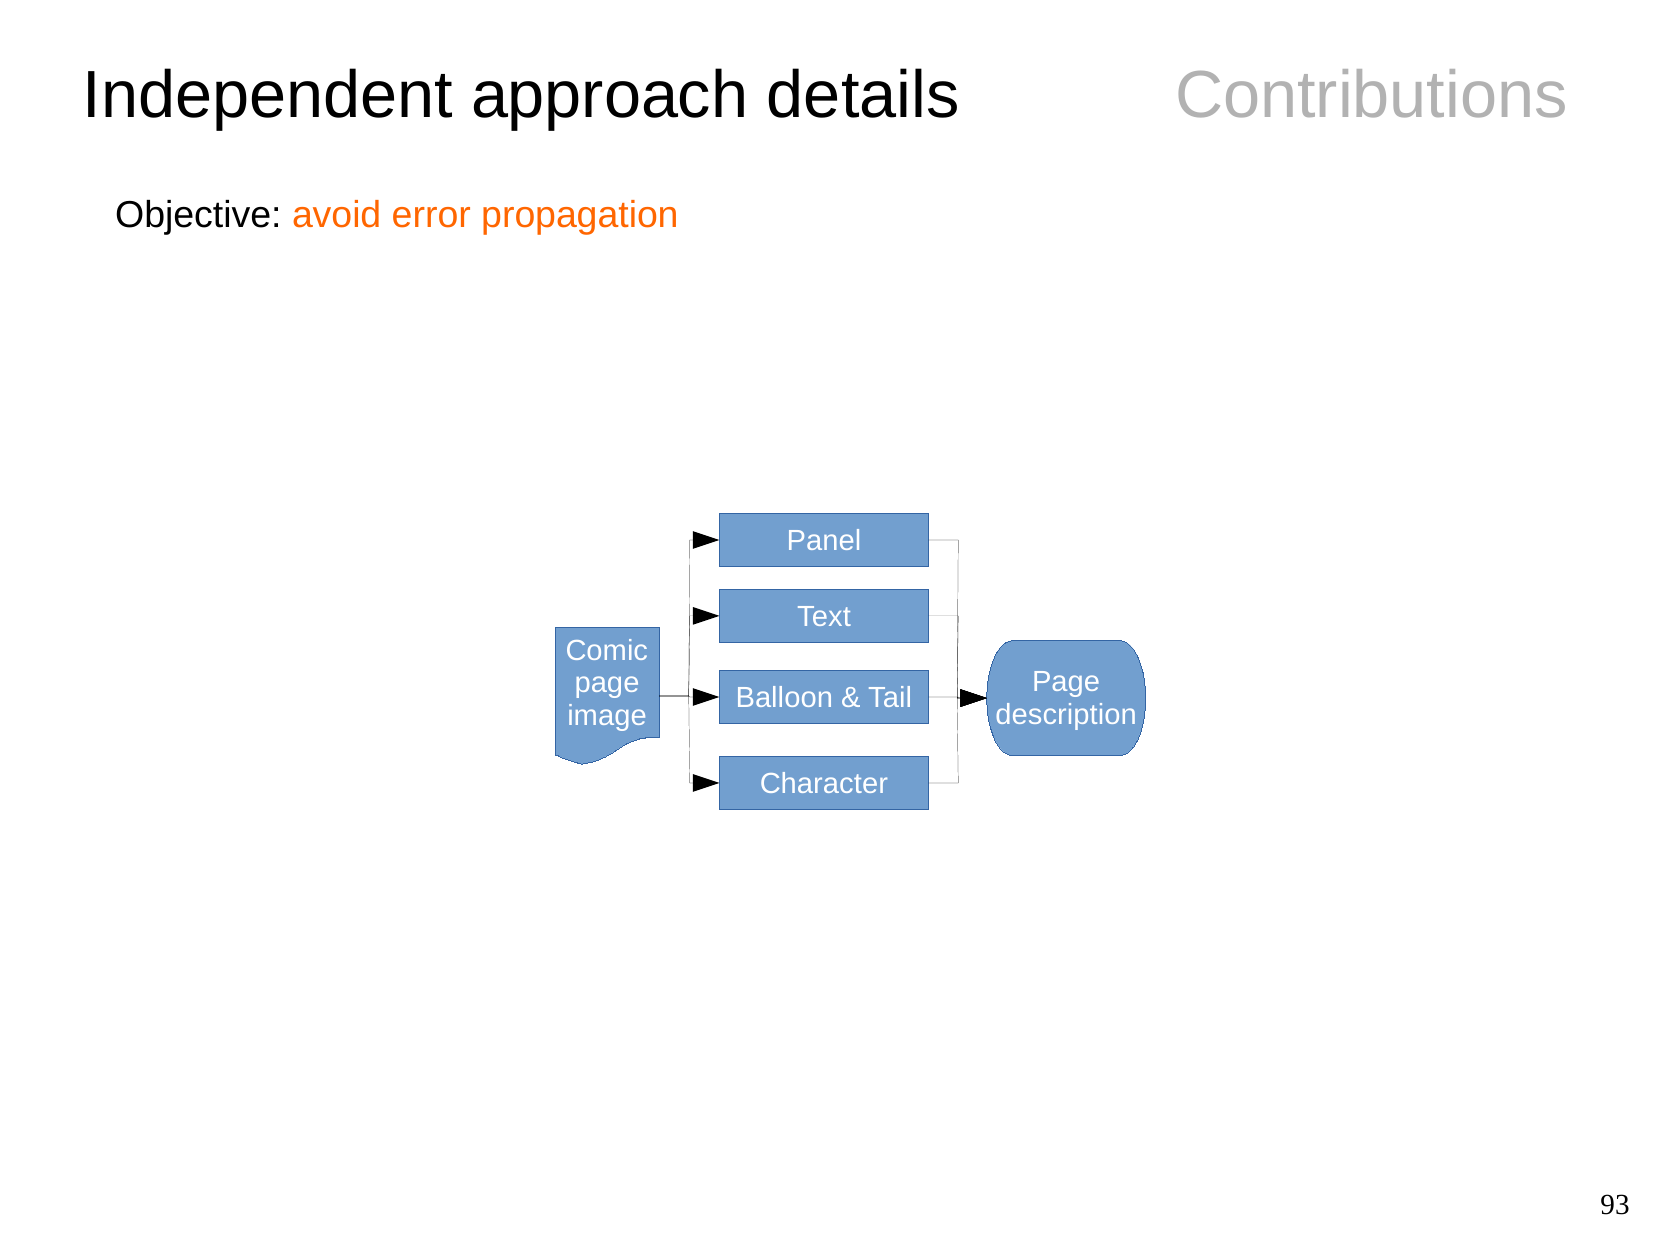

# Independent approach details
Objective: avoid error propagation
Panel
Text
Comic
page
image
Page
description
Balloon & Tail
Character
93